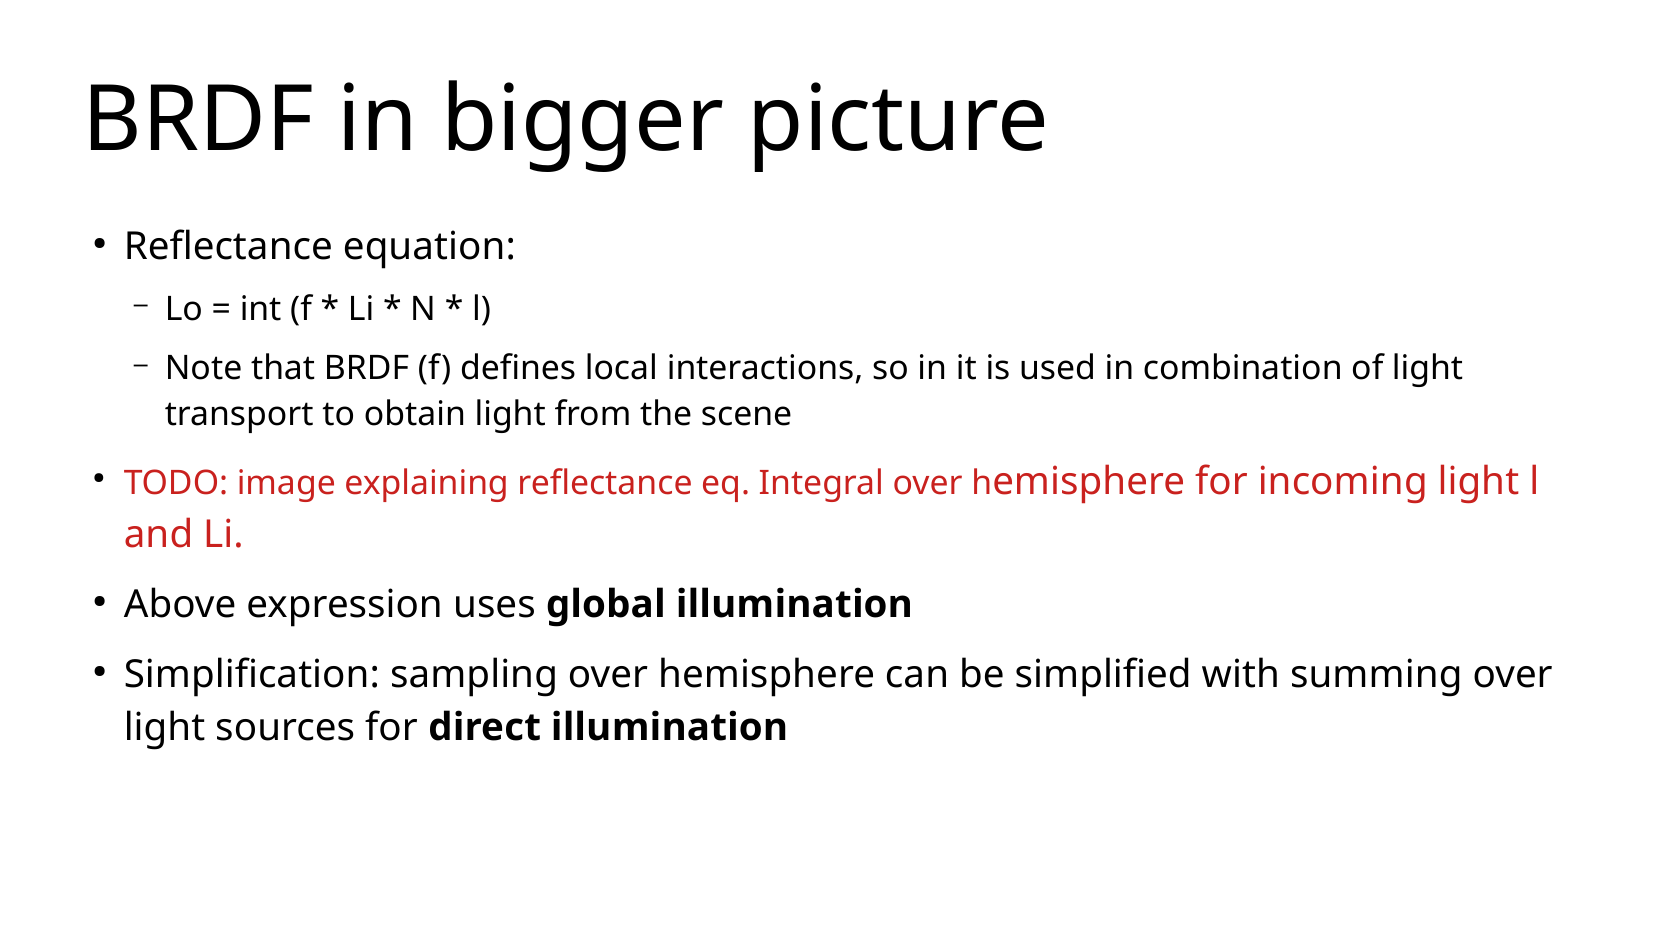

# BRDF in bigger picture
Reflectance equation:
Lo = int (f * Li * N * l)
Note that BRDF (f) defines local interactions, so in it is used in combination of light transport to obtain light from the scene
TODO: image explaining reflectance eq. Integral over hemisphere for incoming light l and Li.
Above expression uses global illumination
Simplification: sampling over hemisphere can be simplified with summing over light sources for direct illumination